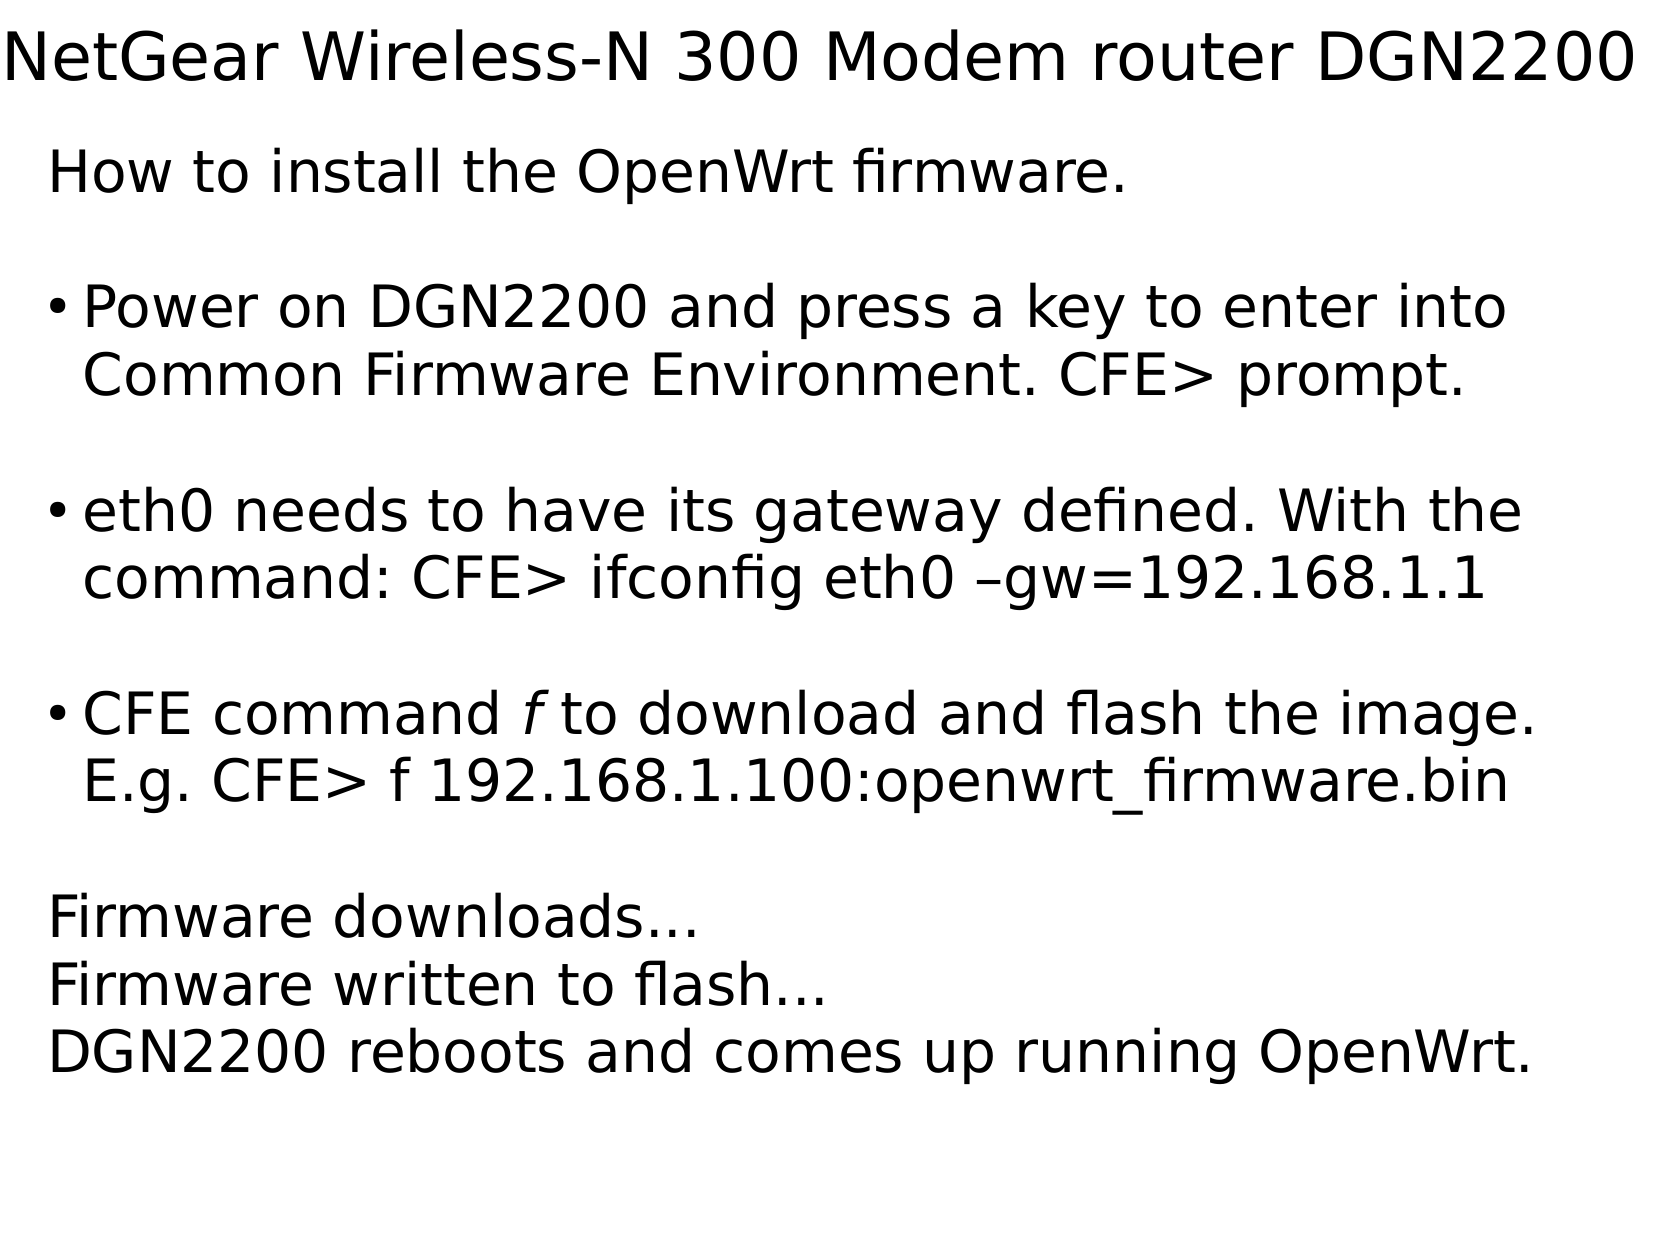

NetGear Wireless-N 300 Modem router DGN2200
# How to install the OpenWrt firmware.
Power on DGN2200 and press a key to enter into Common Firmware Environment. CFE> prompt.
eth0 needs to have its gateway defined. With the command: CFE> ifconfig eth0 –gw=192.168.1.1
CFE command f to download and flash the image. E.g. CFE> f 192.168.1.100:openwrt_firmware.bin
Firmware downloads...
Firmware written to flash...
DGN2200 reboots and comes up running OpenWrt.